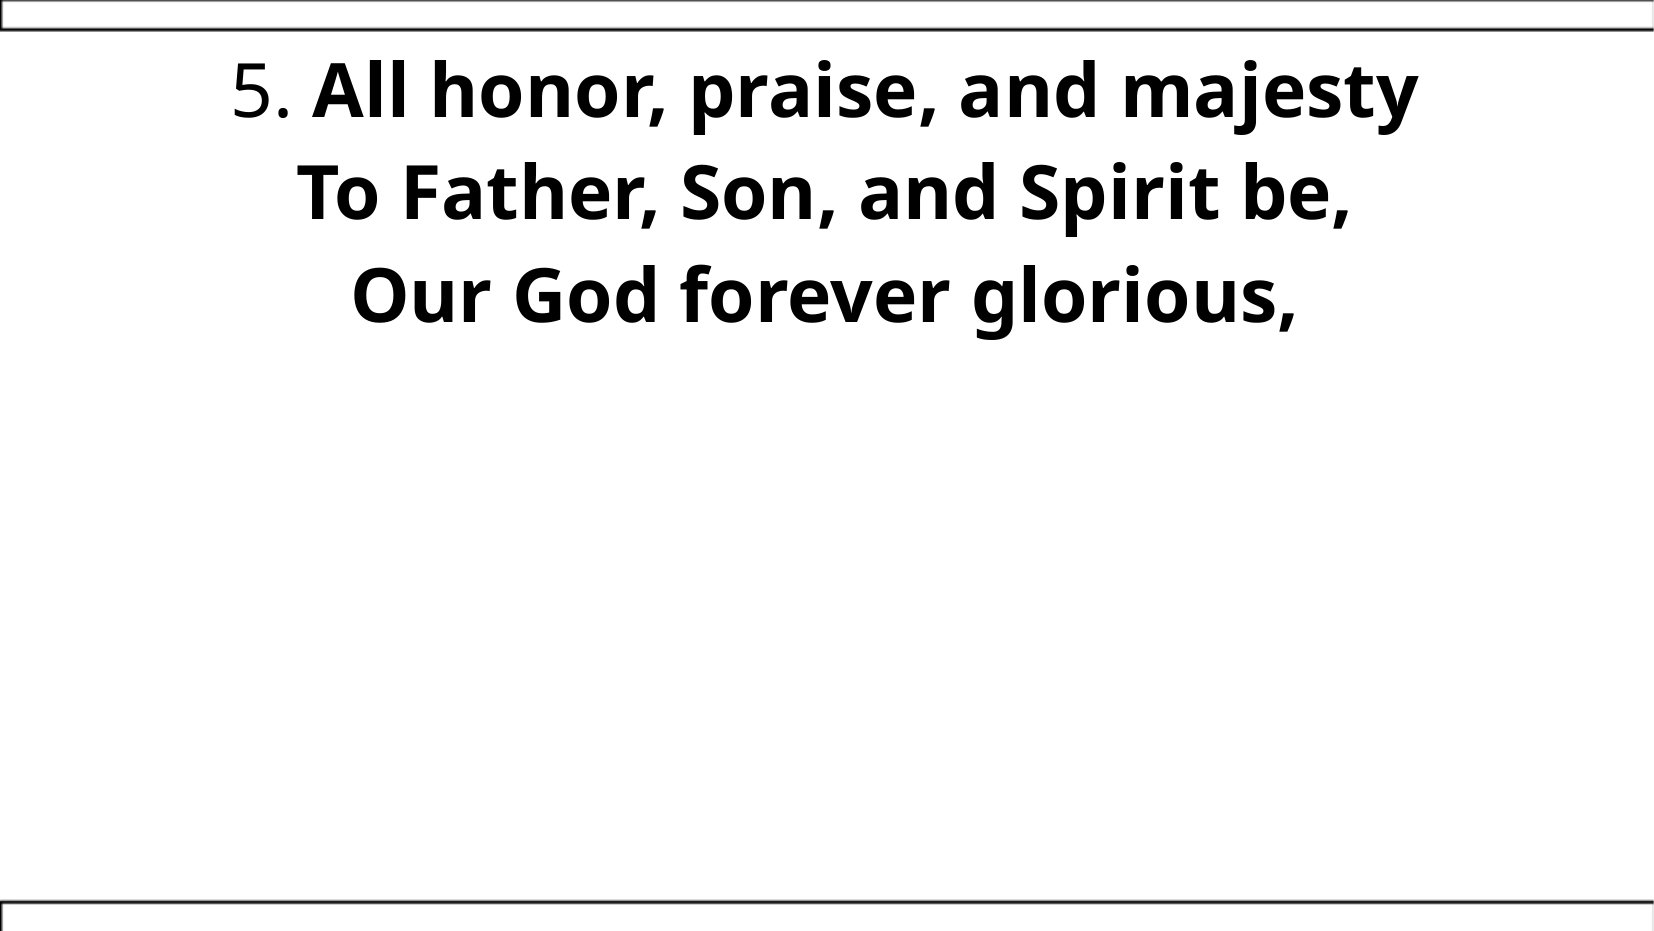

5. All honor, praise, and majesty
To Father, Son, and Spirit be,
Our God forever glorious,